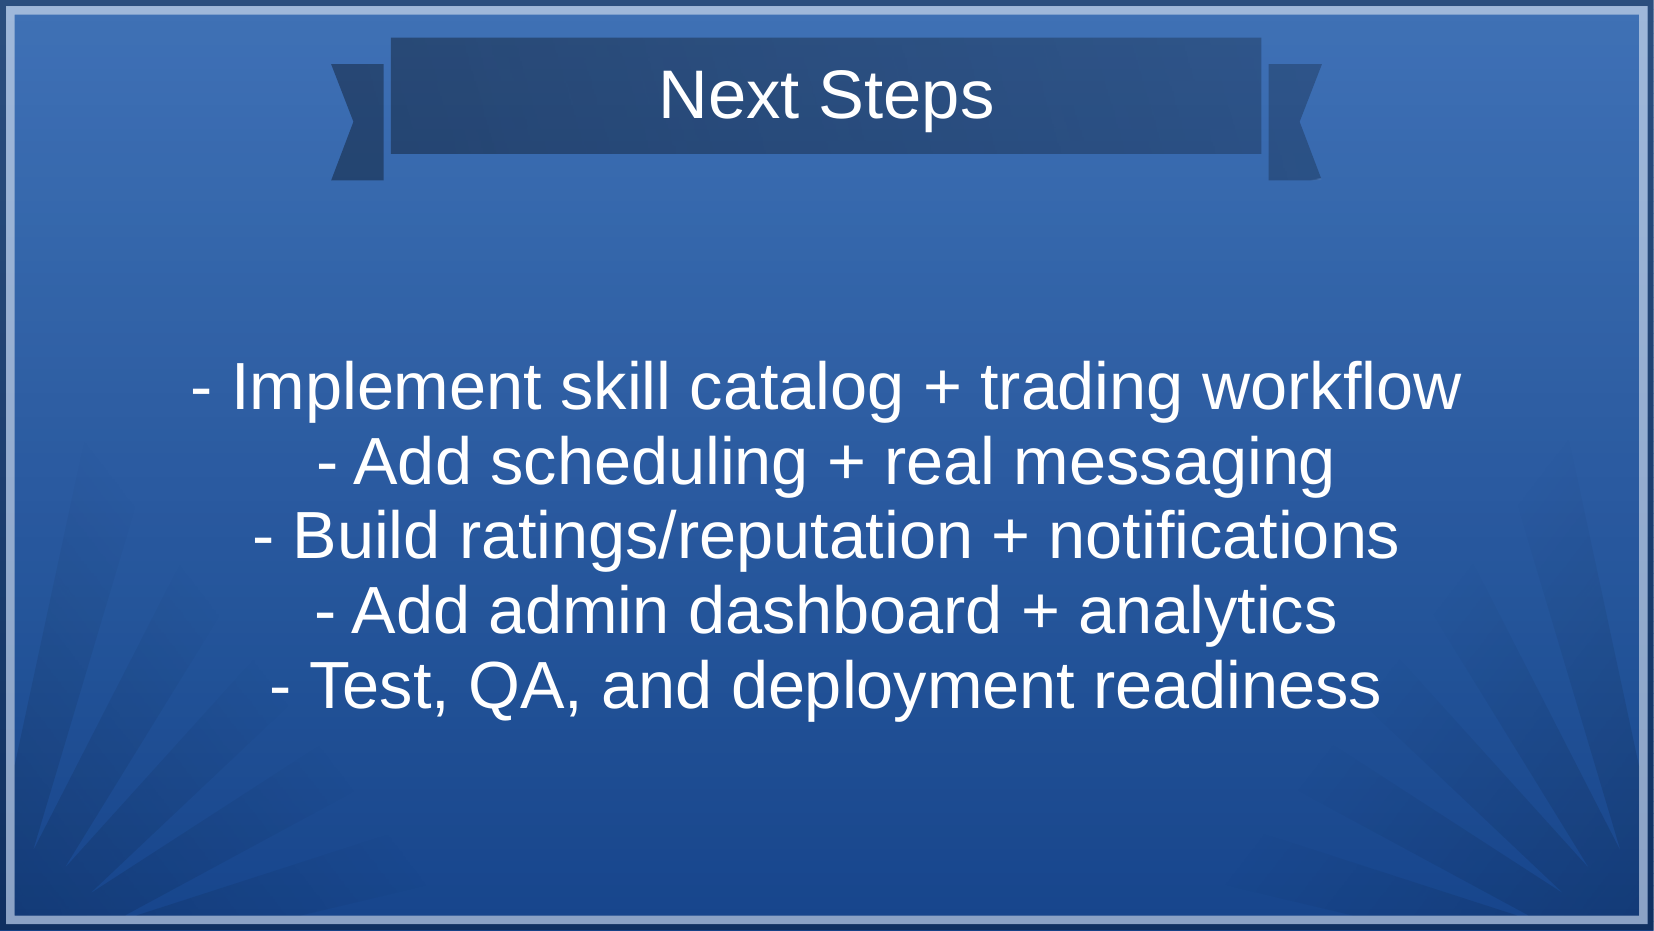

# Next Steps
- Implement skill catalog + trading workflow
- Add scheduling + real messaging
- Build ratings/reputation + notifications
- Add admin dashboard + analytics
- Test, QA, and deployment readiness